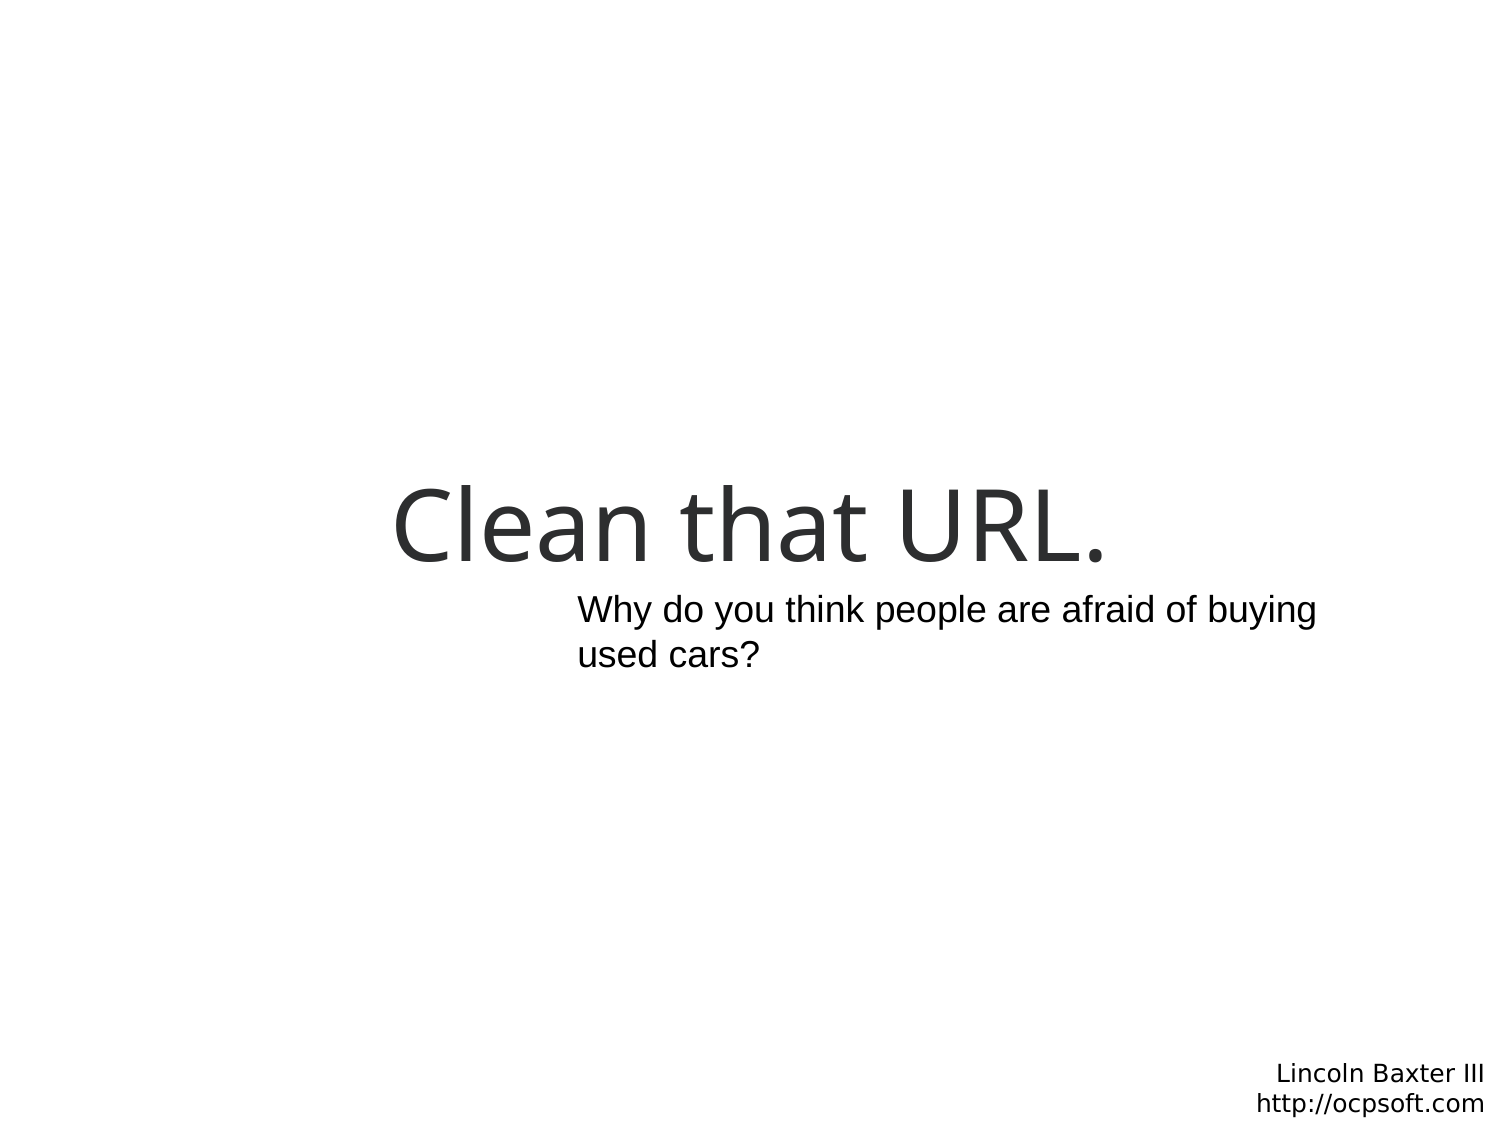

# Clean that URL.
Why do you think people are afraid of buying used cars?